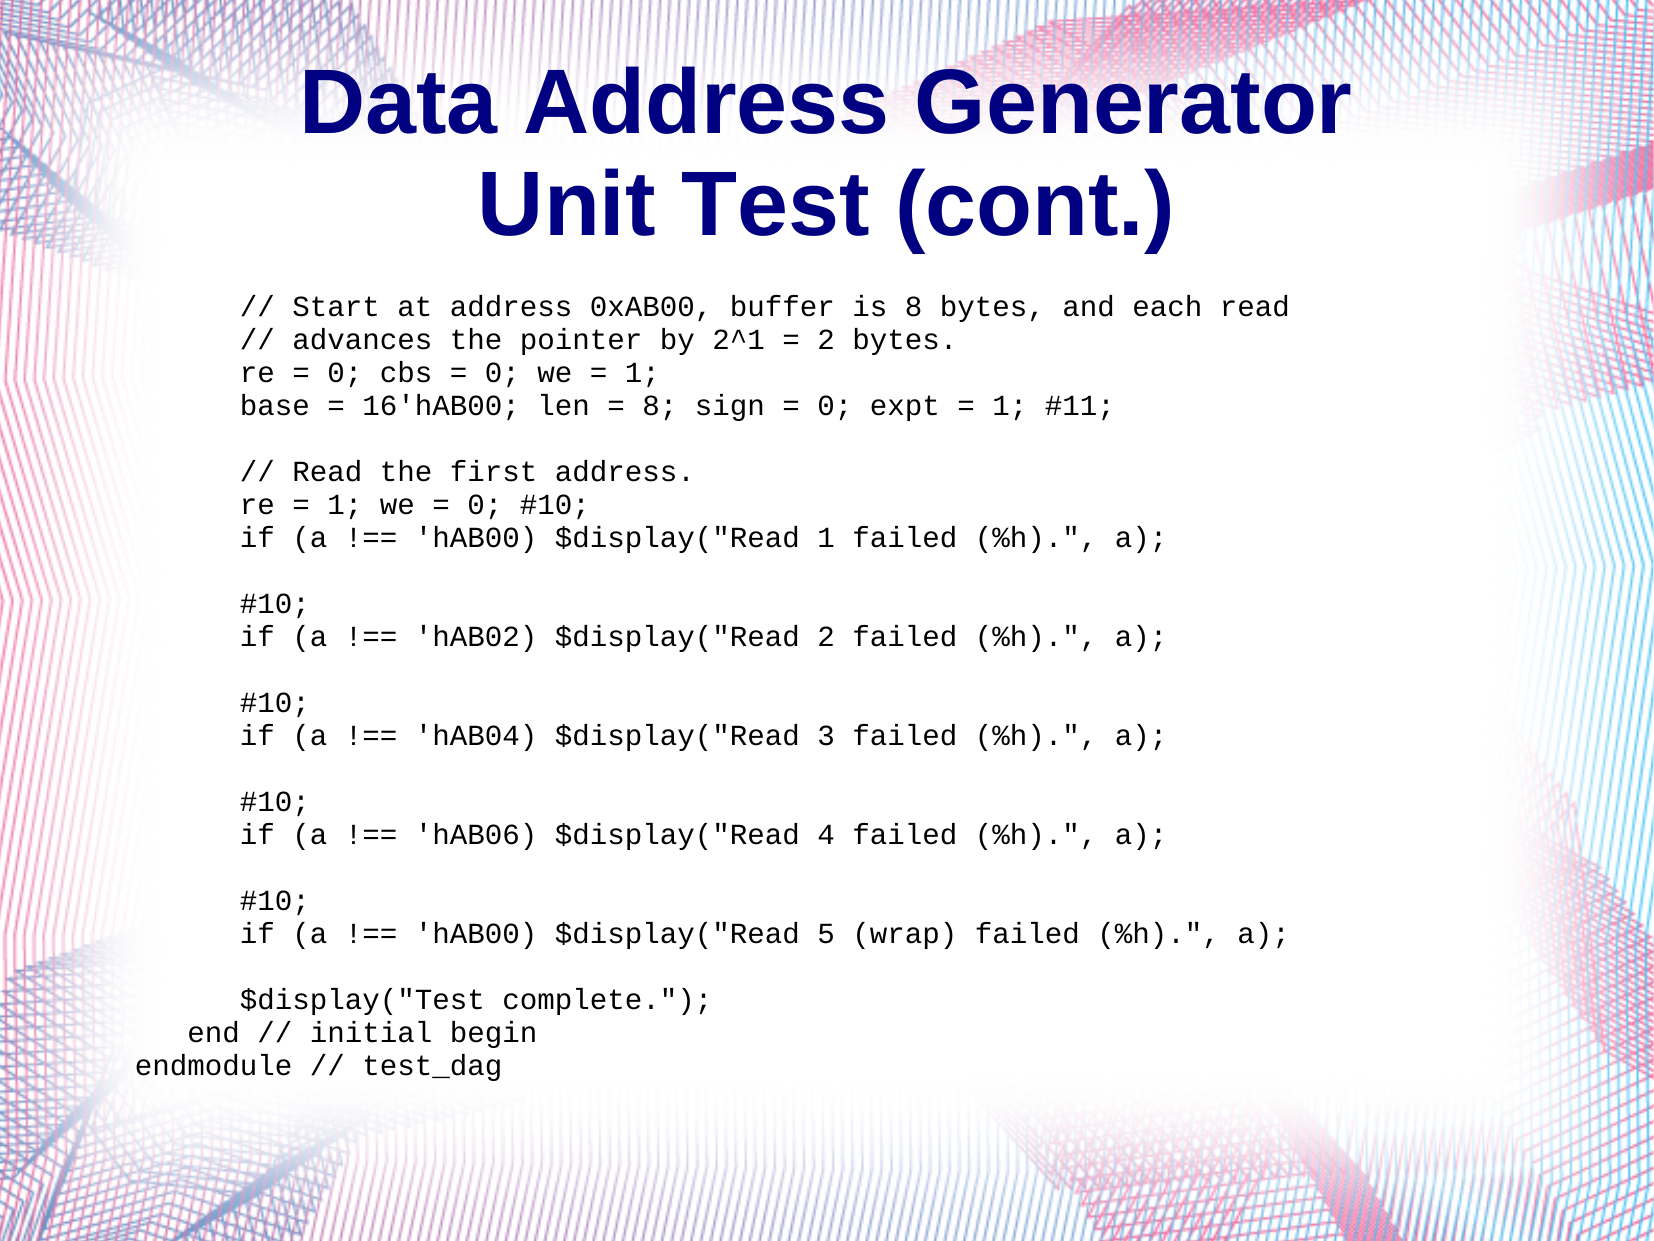

# Data Address Generator Unit Test (cont.)
 // Start at address 0xAB00, buffer is 8 bytes, and each read
 // advances the pointer by 2^1 = 2 bytes.
 re = 0; cbs = 0; we = 1;
 base = 16'hAB00; len = 8; sign = 0; expt = 1; #11;
 // Read the first address.
 re = 1; we = 0; #10;
 if (a !== 'hAB00) $display("Read 1 failed (%h).", a);
 #10;
 if (a !== 'hAB02) $display("Read 2 failed (%h).", a);
 #10;
 if (a !== 'hAB04) $display("Read 3 failed (%h).", a);
 #10;
 if (a !== 'hAB06) $display("Read 4 failed (%h).", a);
 #10;
 if (a !== 'hAB00) $display("Read 5 (wrap) failed (%h).", a);
 $display("Test complete.");
 end // initial begin
endmodule // test_dag